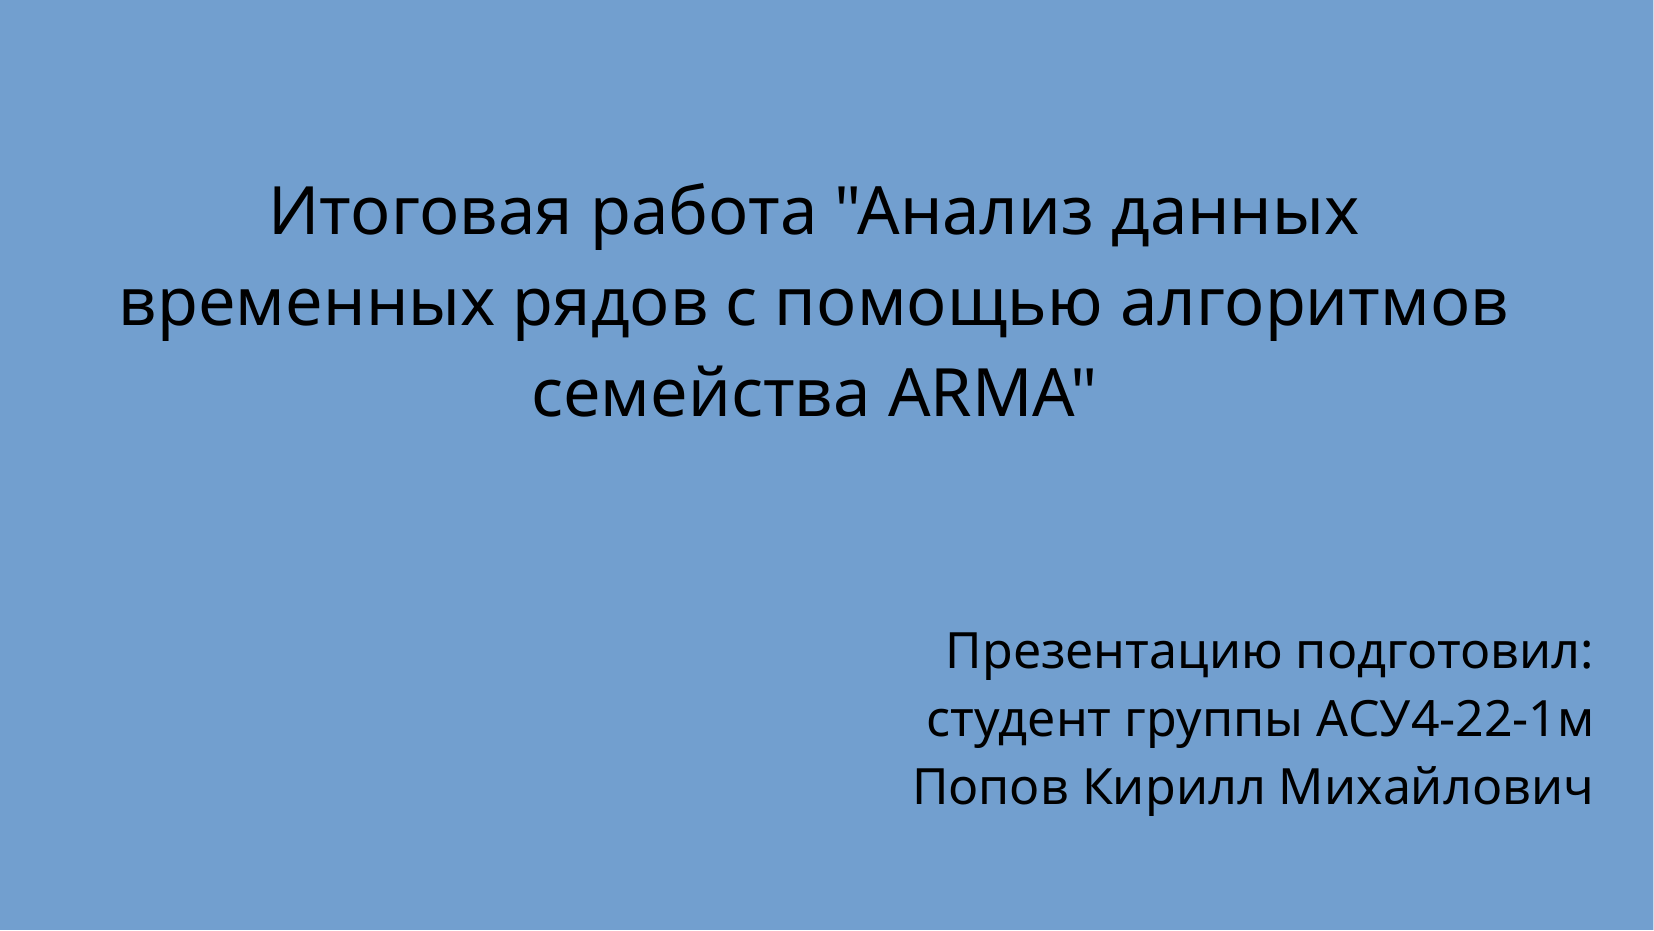

# Итоговая работа "Анализ данных временных рядов с помощью алгоритмов семейства ARMA"
Презентацию подготовил:
 студент группы АСУ4-22-1м
Попов Кирилл Михайлович